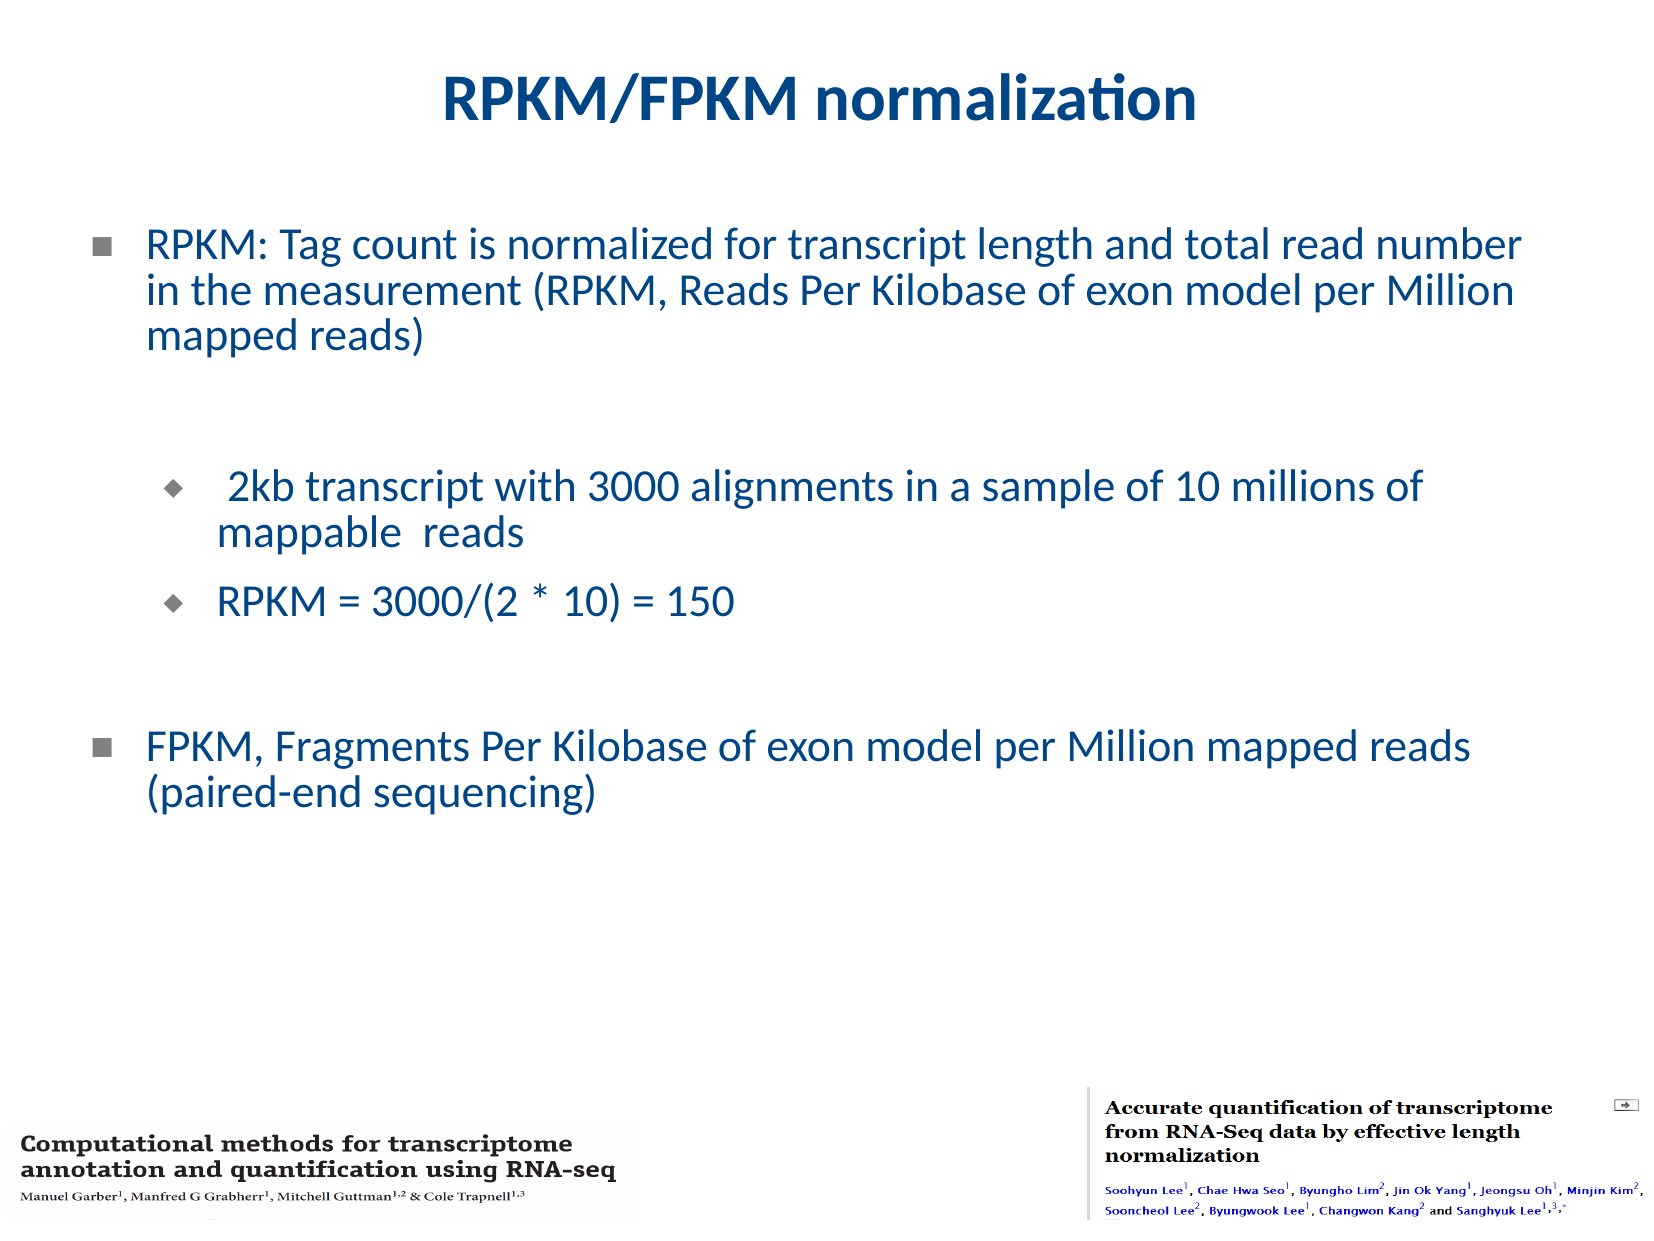

# RPKM/FPKM normalization
RPKM: Tag count is normalized for transcript length and total read number in the measurement (RPKM, Reads Per Kilobase of exon model per Million mapped reads)
 2kb transcript with 3000 alignments in a sample of 10 millions of mappable reads
RPKM = 3000/(2 * 10) = 150
FPKM, Fragments Per Kilobase of exon model per Million mapped reads (paired-end sequencing)